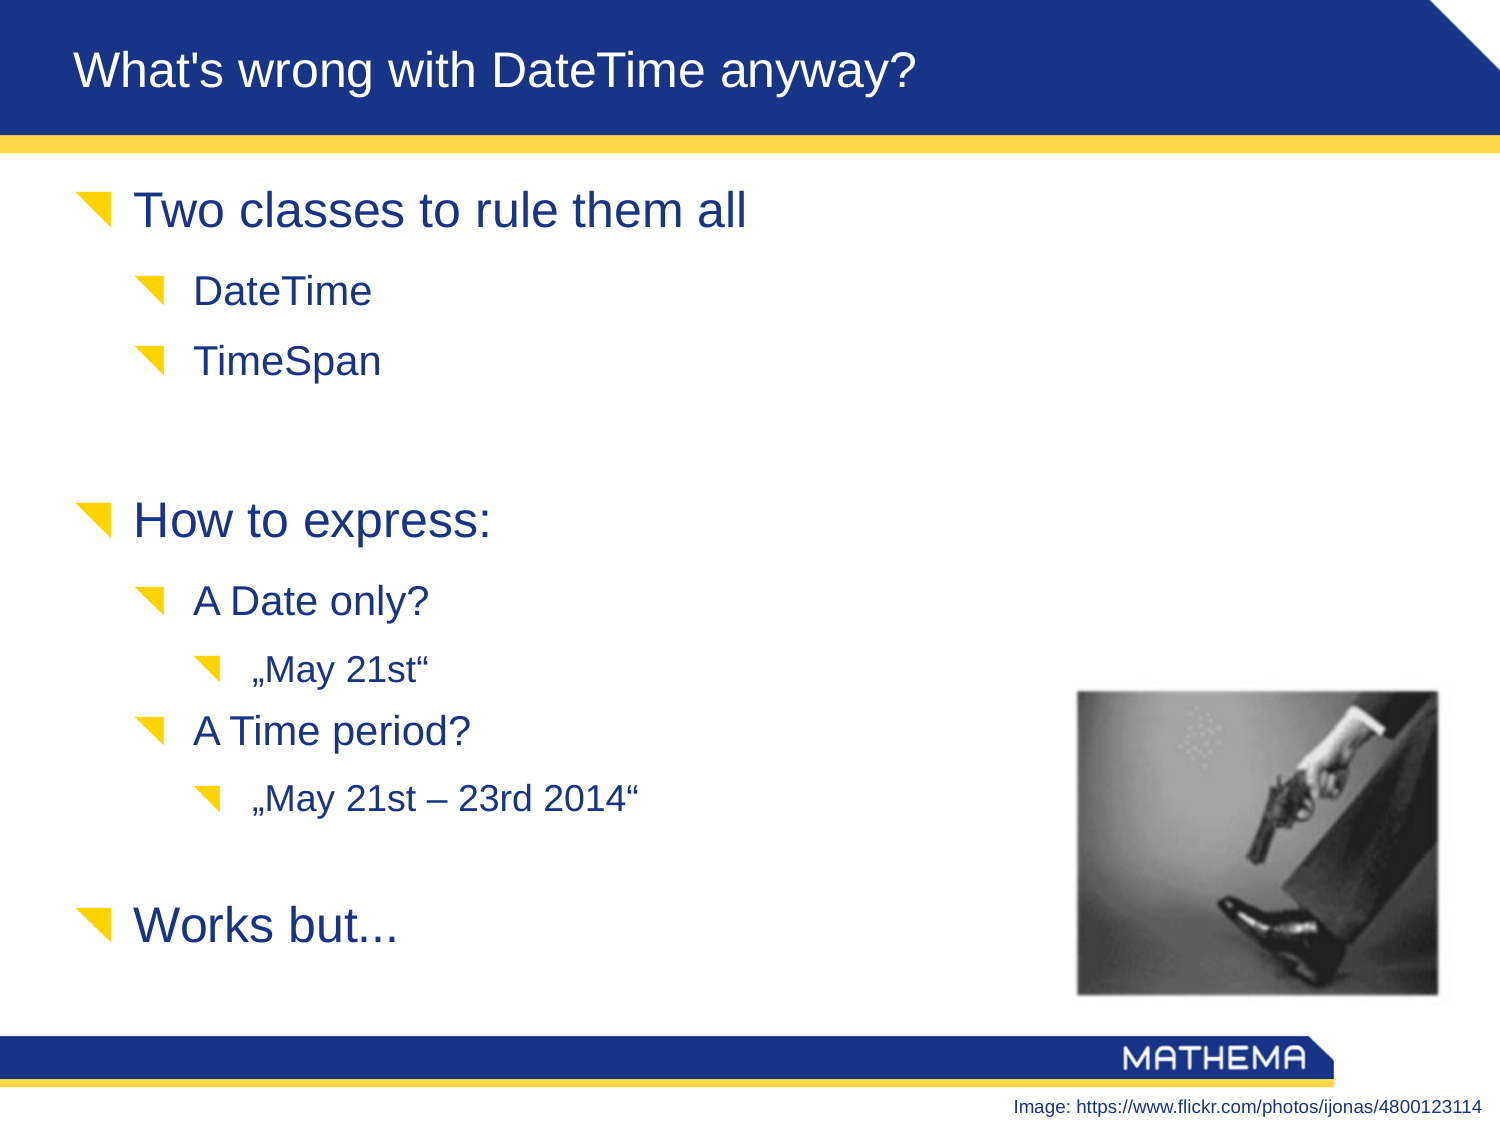

# What's wrong with DateTime anyway?
Two classes to rule them all
DateTime
TimeSpan
How to express:
A Date only?
„May 21st“
A Time period?
„May 21st – 23rd 2014“
Works but...
Image: https://www.flickr.com/photos/ijonas/4800123114